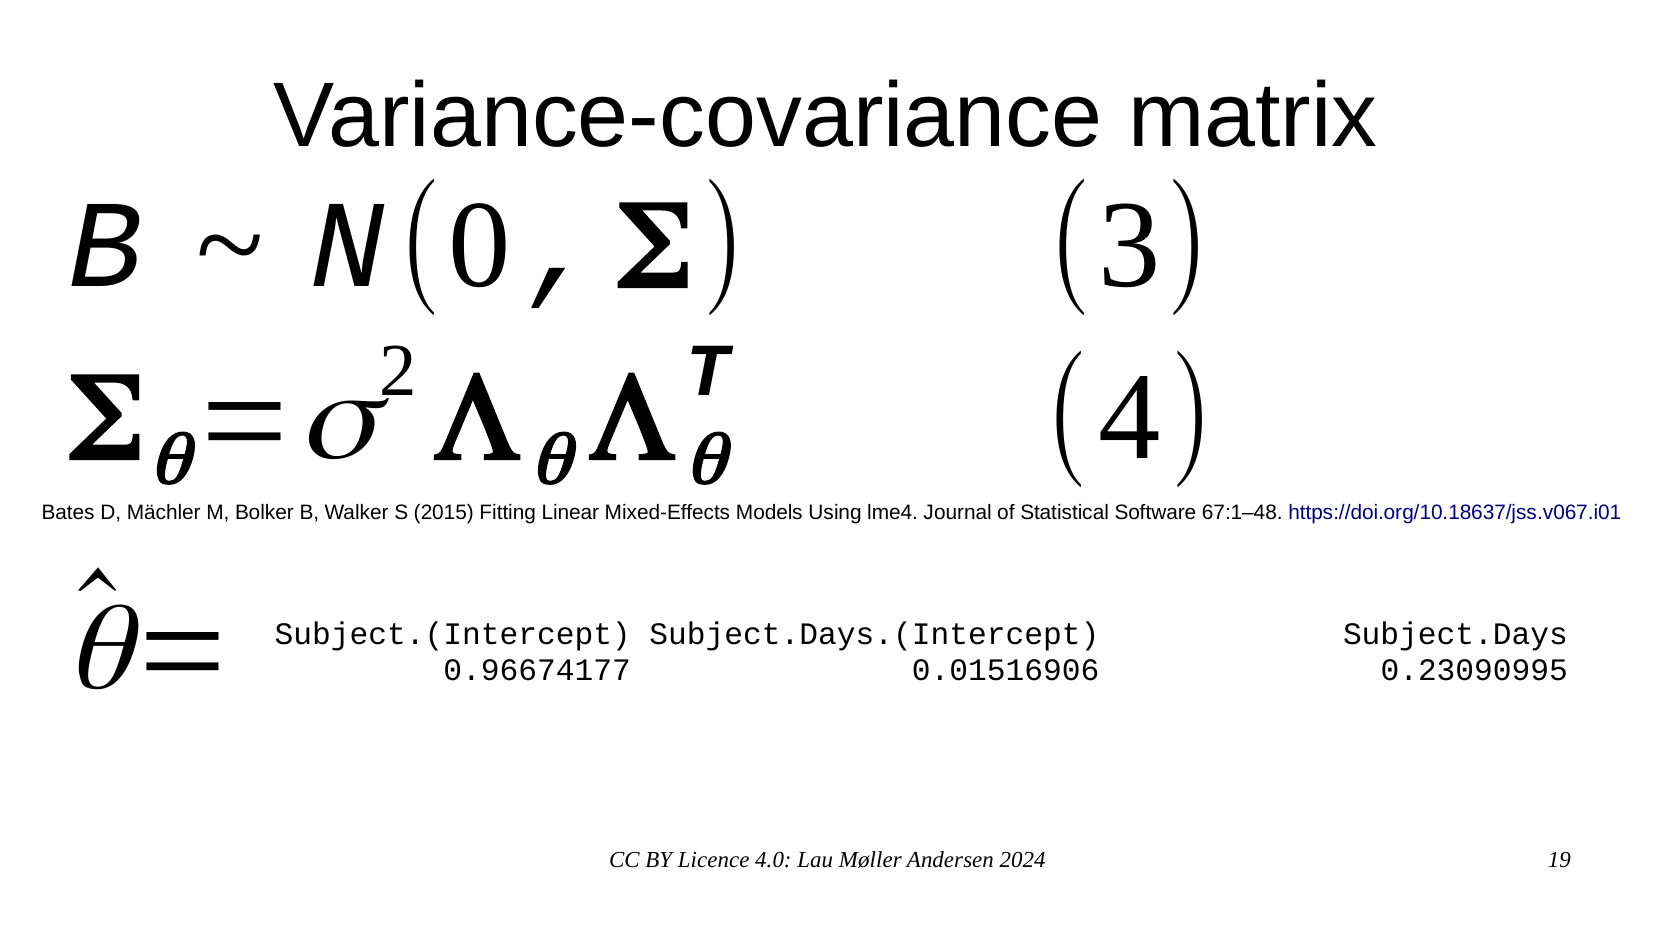

# Variance-covariance matrix
Bates D, Mächler M, Bolker B, Walker S (2015) Fitting Linear Mixed-Effects Models Using lme4. Journal of Statistical Software 67:1–48. https://doi.org/10.18637/jss.v067.i01
Subject.(Intercept) Subject.Days.(Intercept) Subject.Days
 0.96674177 0.01516906 0.23090995
CC BY Licence 4.0: Lau Møller Andersen 2024
19